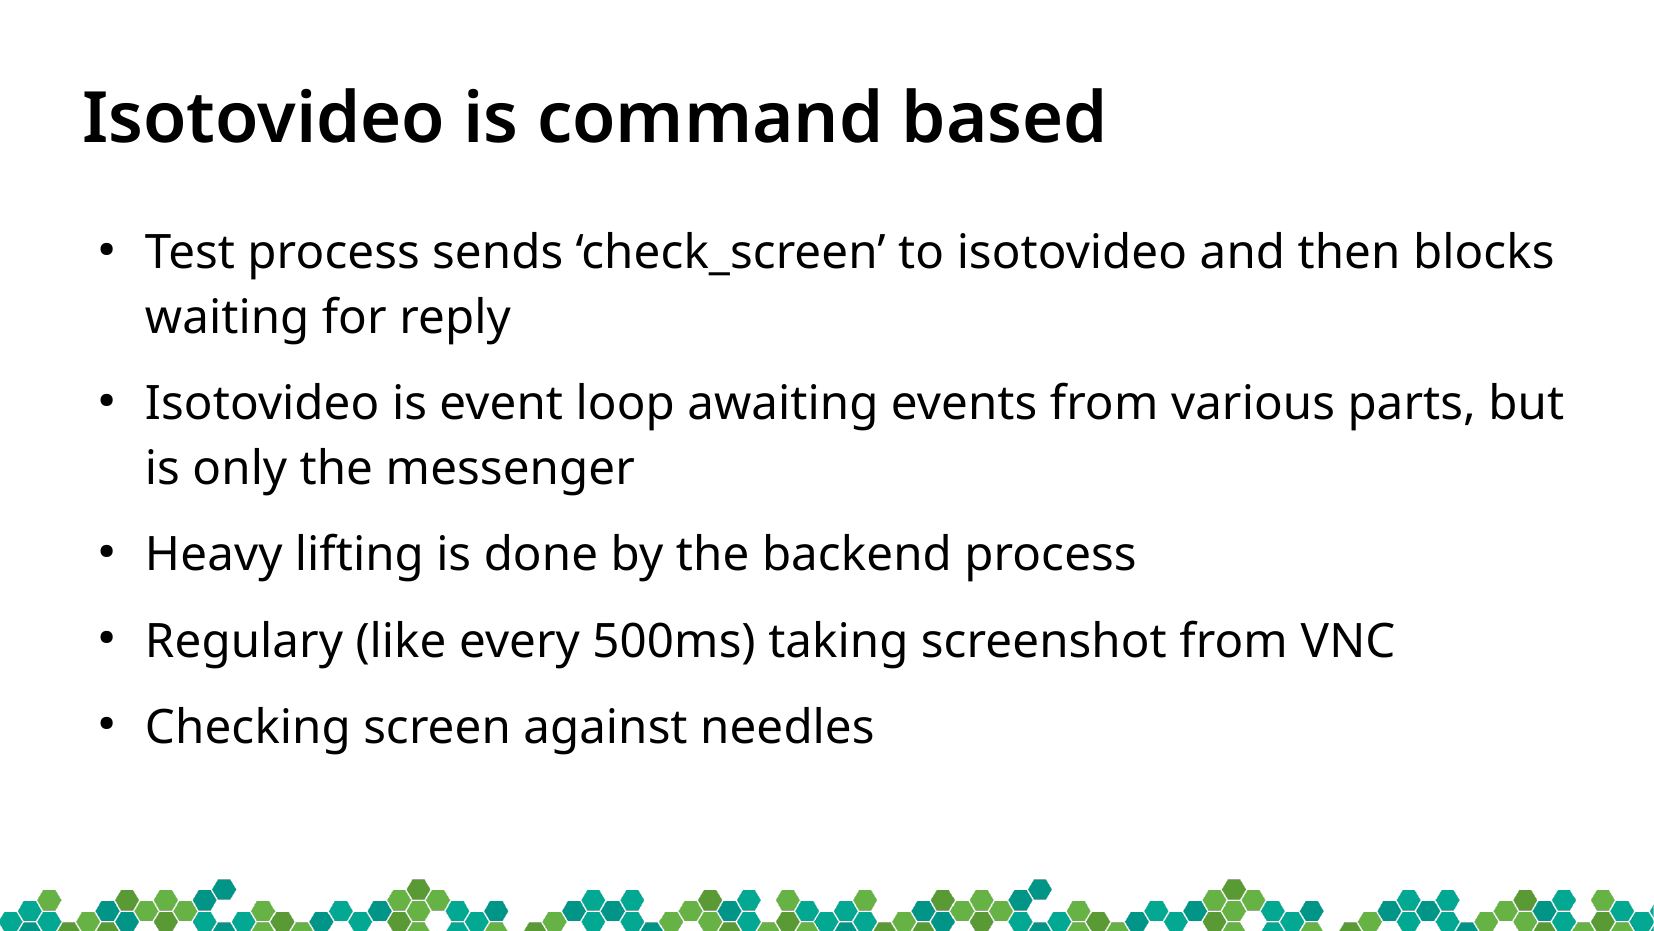

# Isotovideo is command based
Test process sends ‘check_screen’ to isotovideo and then blocks waiting for reply
Isotovideo is event loop awaiting events from various parts, but is only the messenger
Heavy lifting is done by the backend process
Regulary (like every 500ms) taking screenshot from VNC
Checking screen against needles